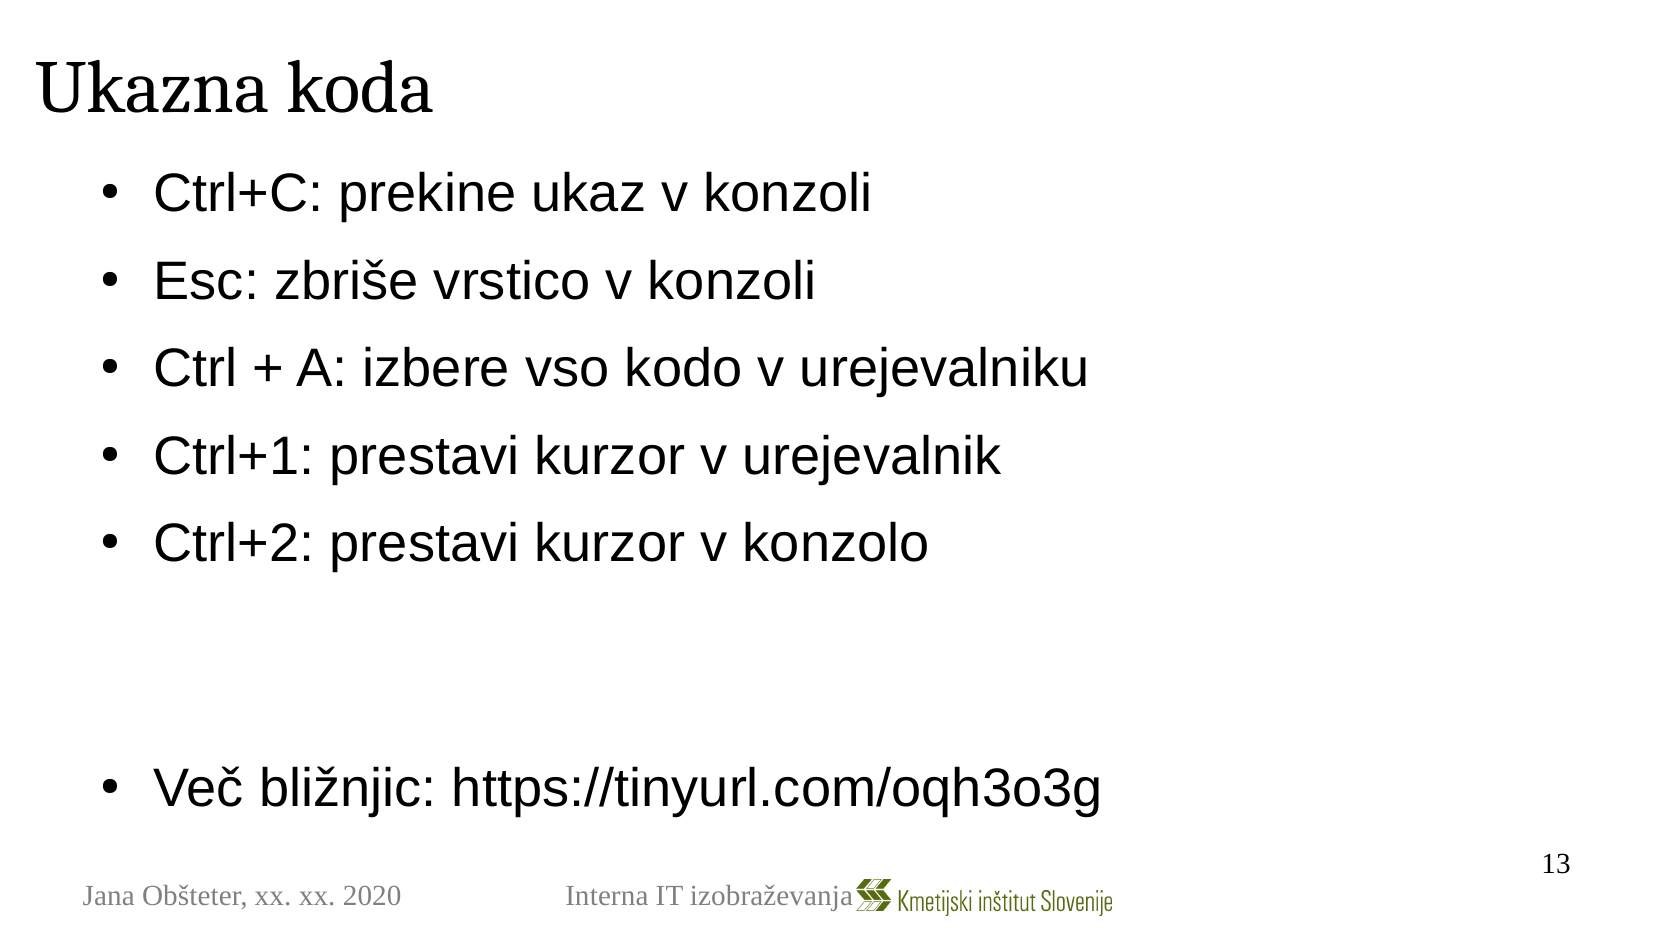

# Ukazna koda
Ctrl+C: prekine ukaz v konzoli
Esc: zbriše vrstico v konzoli
Ctrl + A: izbere vso kodo v urejevalniku
Ctrl+1: prestavi kurzor v urejevalnik
Ctrl+2: prestavi kurzor v konzolo
Več bližnjic: https://tinyurl.com/oqh3o3g
13